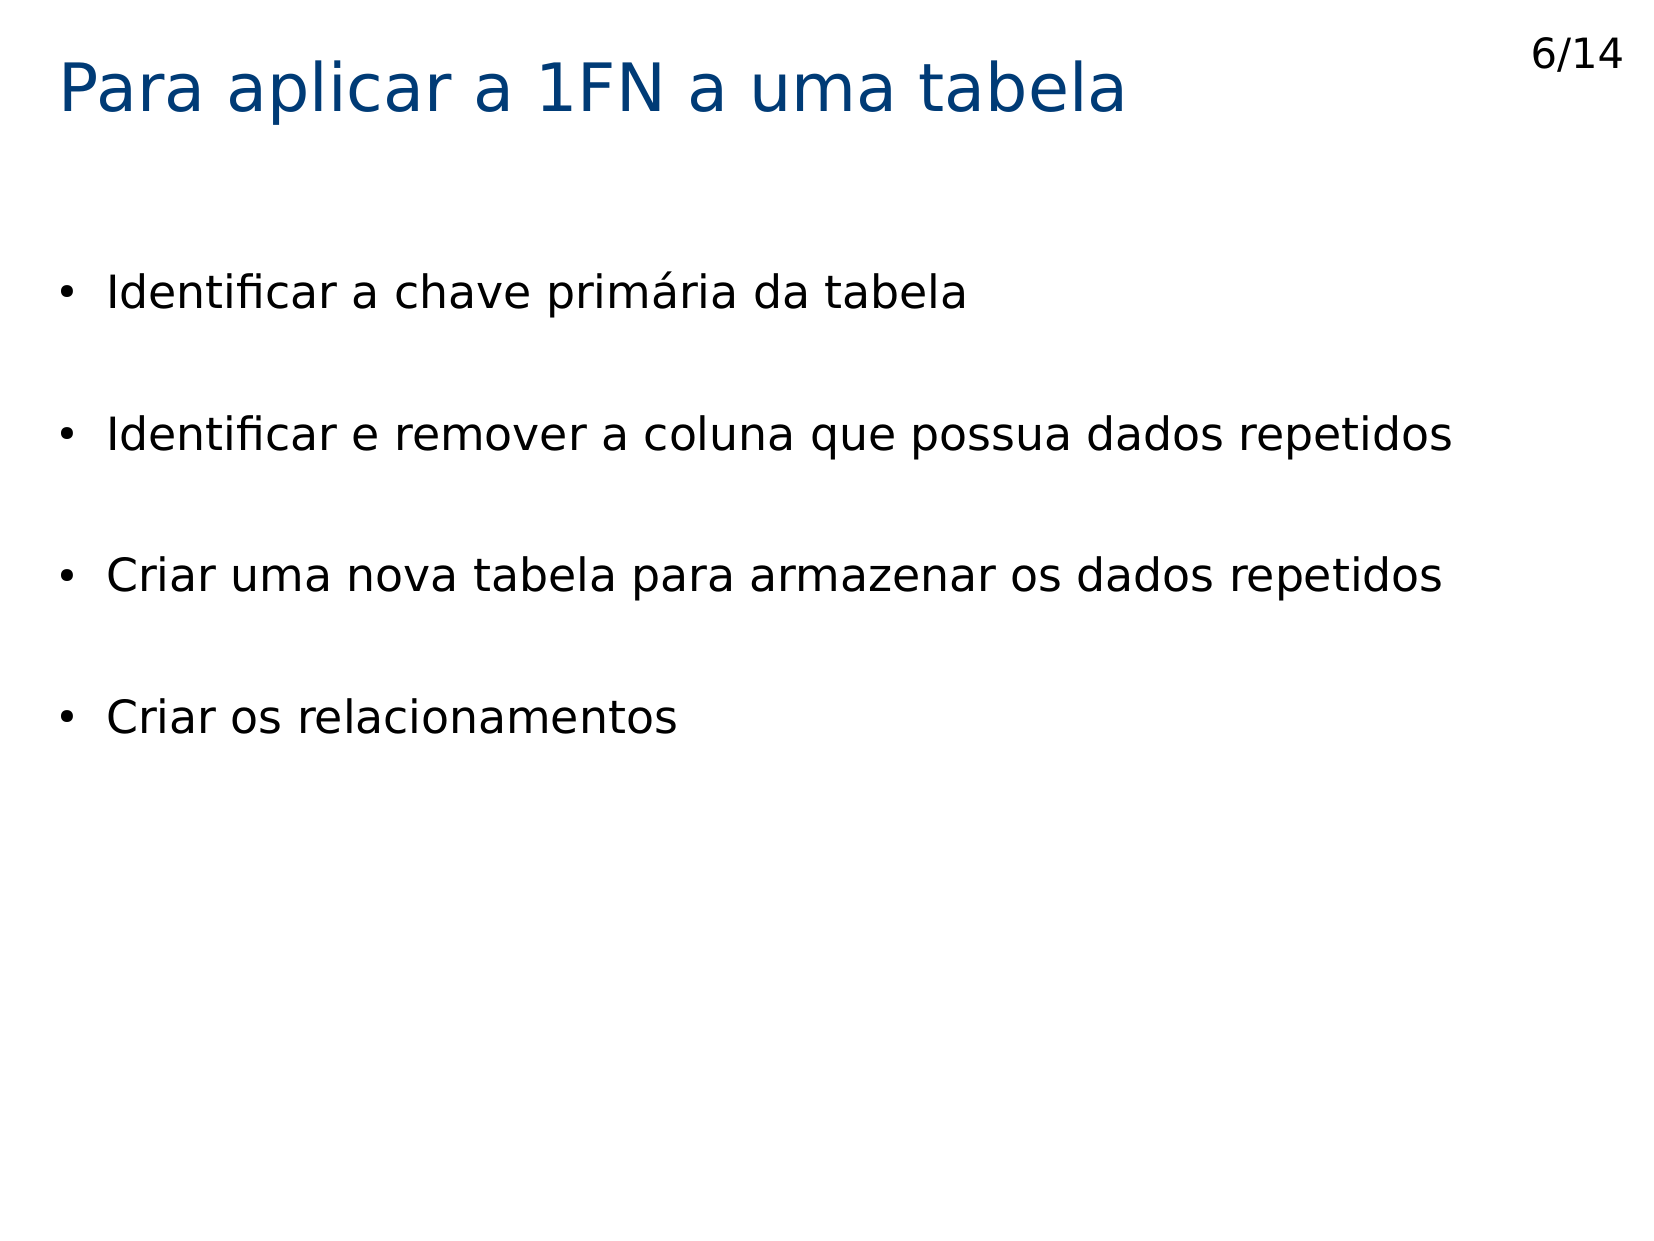

6
# Para aplicar a 1FN a uma tabela
Identificar a chave primária da tabela
Identificar e remover a coluna que possua dados repetidos
Criar uma nova tabela para armazenar os dados repetidos
Criar os relacionamentos